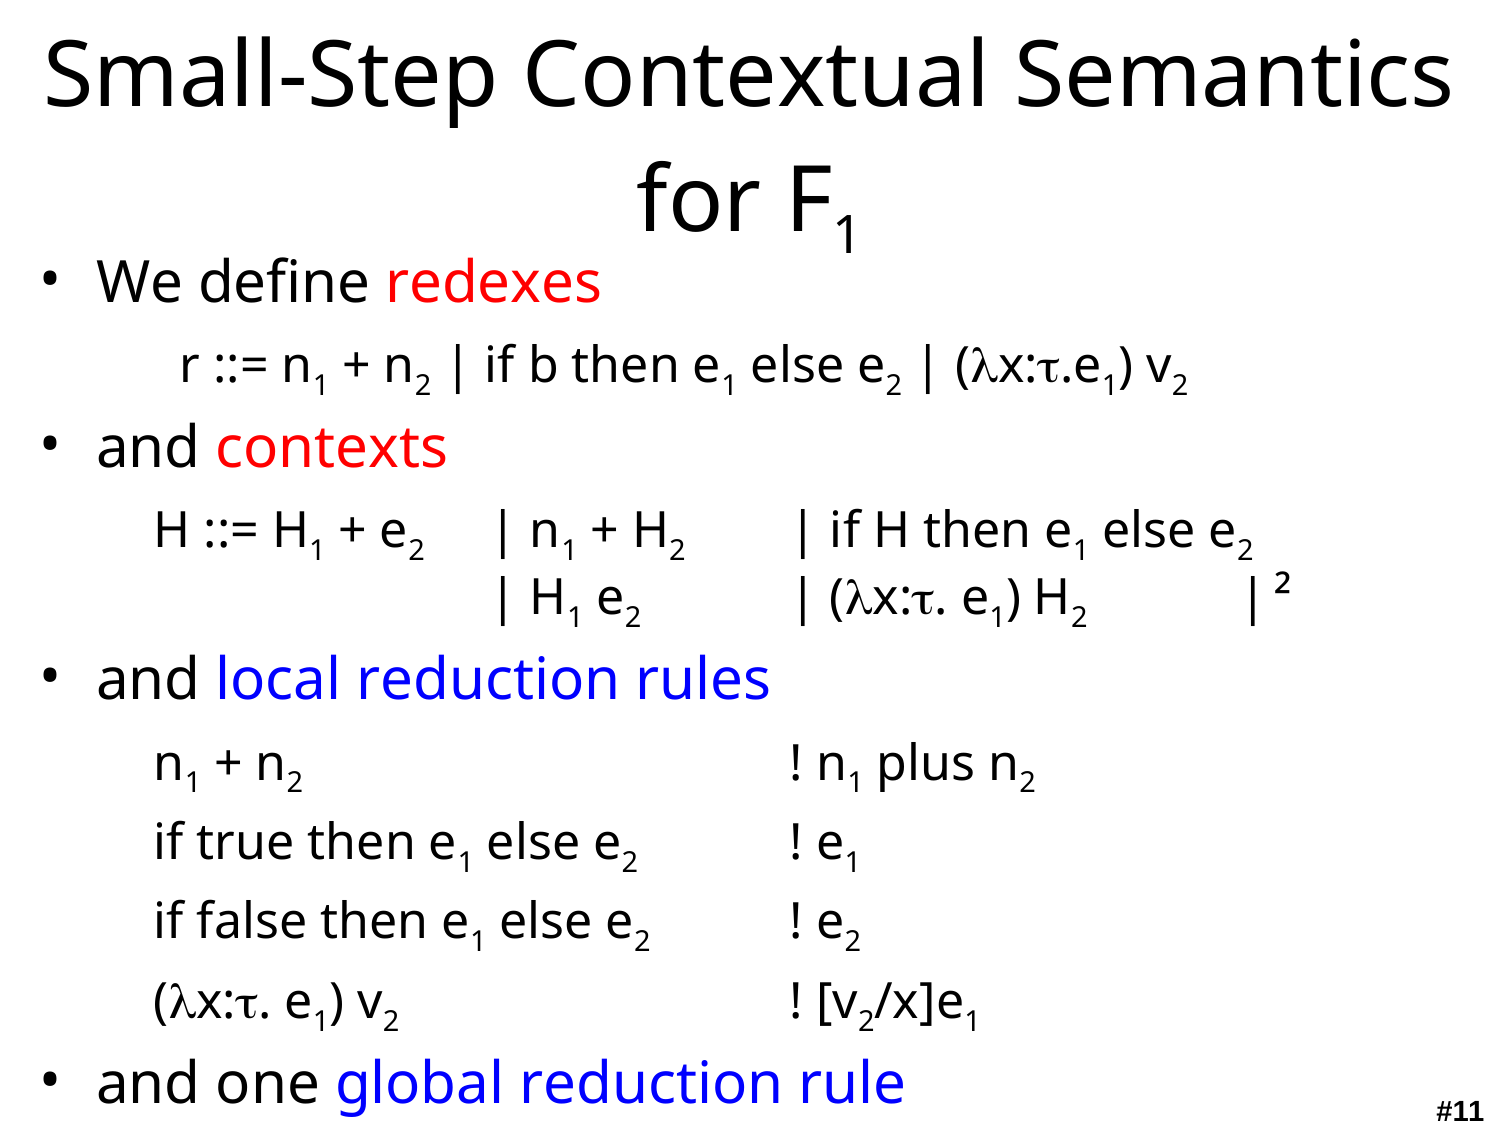

# Small-Step Contextual Semantics for F1
We define redexes
 r ::= n1 + n2 | if b then e1 else e2 | (x:.e1) v2
and contexts
 H ::= H1 + e2	| n1 + H2	| if H then e1 else e2 	| H1 e2 	| (x:. e1) H2 	| ²
and local reduction rules
 n1 + n2 		! n1 plus n2
 if true then e1 else e2		! e1
 if false then e1 else e2	! e2
 (x:. e1) v2 		! [v2/x]e1
and one global reduction rule
 H[r] ! H[e] iff r ! e
11